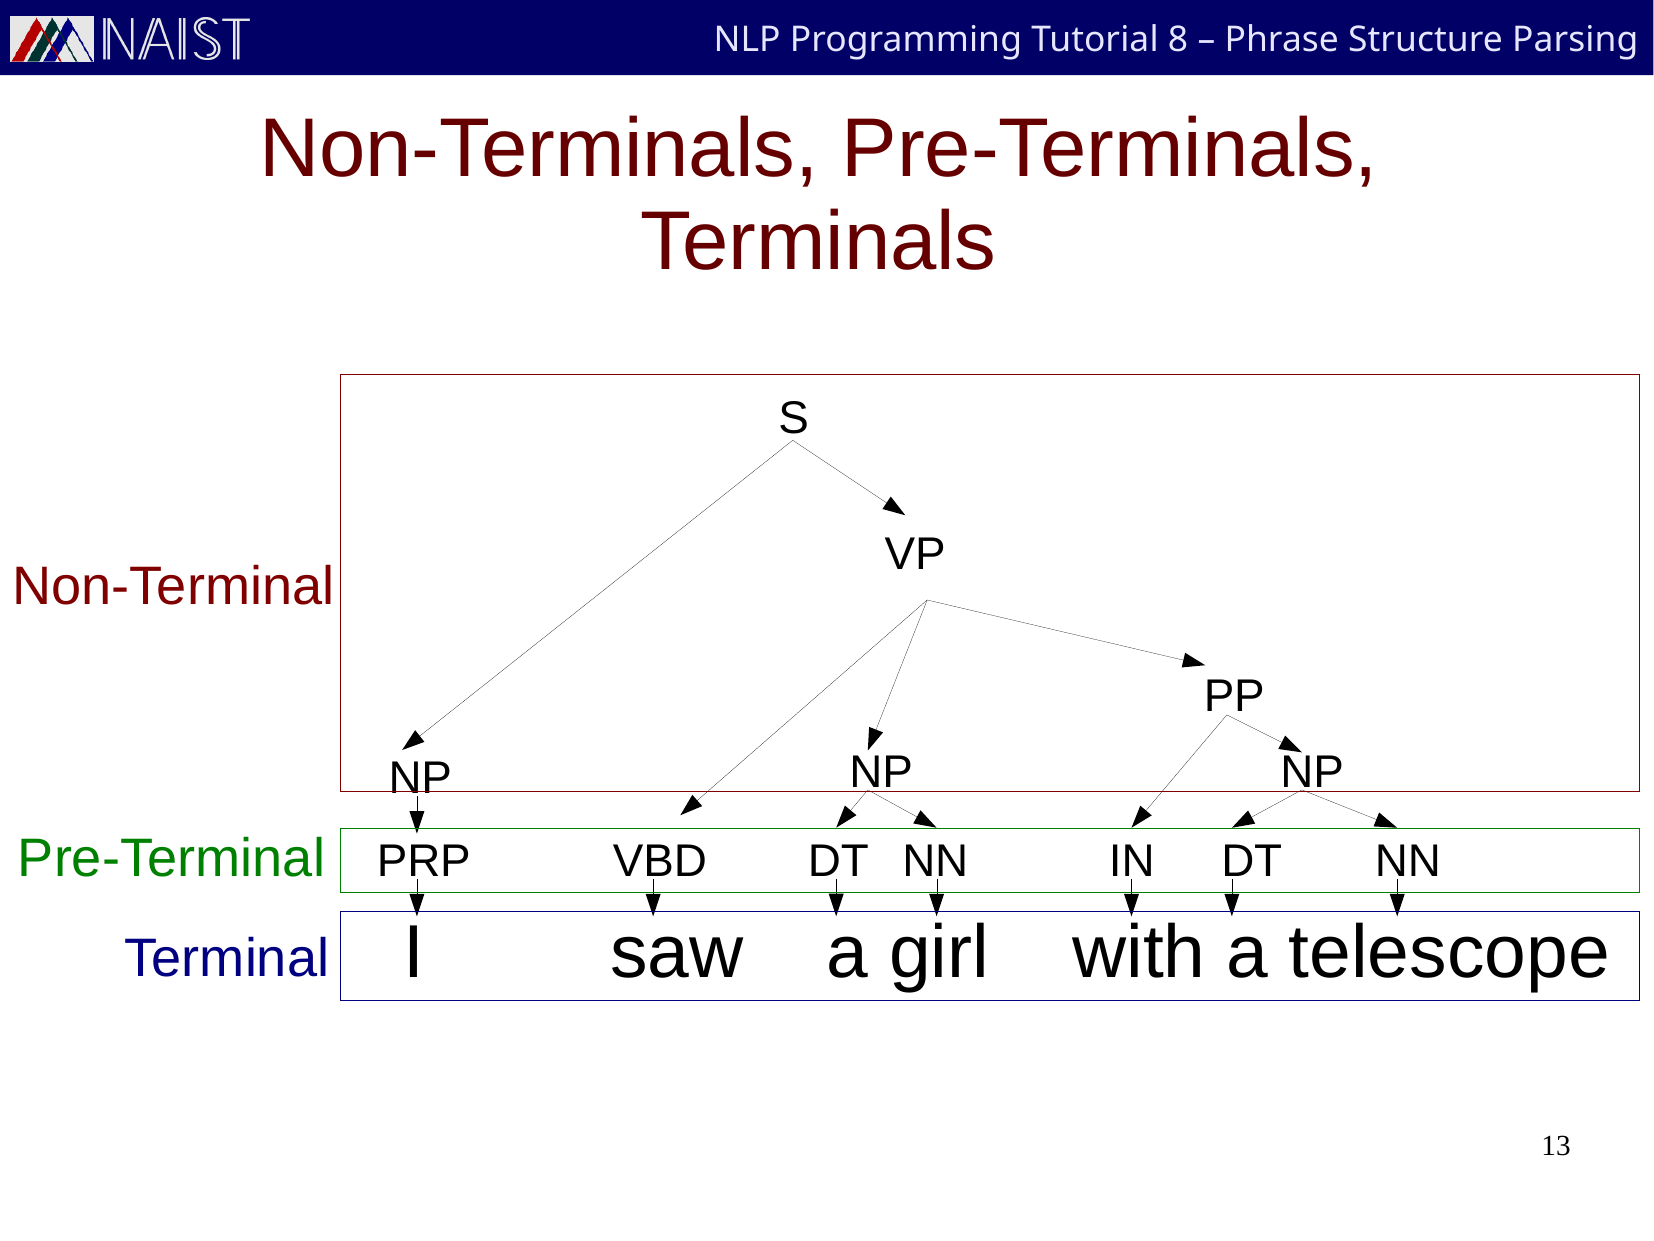

# Non-Terminals, Pre-Terminals, Terminals
S
VP
Non-Terminal
PP
NP
NP
NP
Pre-Terminal
PRP
VBD
DT
NN
IN
DT
NN
I saw a girl with a telescope
Terminal
13